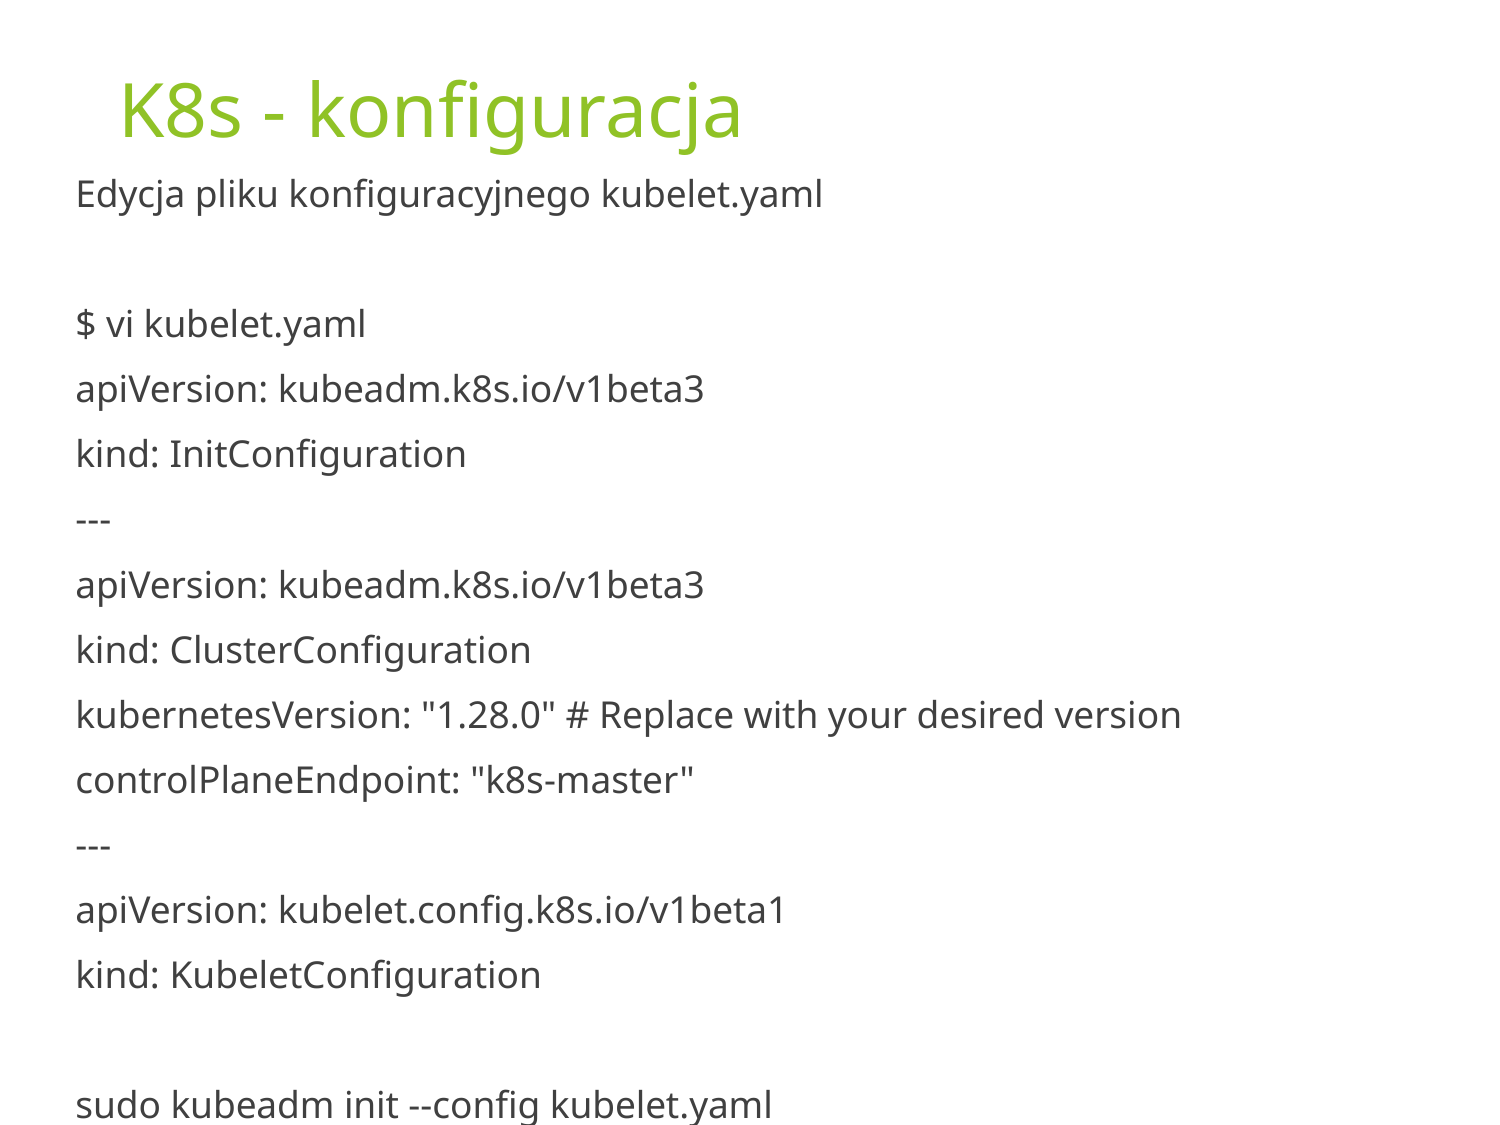

# K8s - konfiguracja
Edycja pliku konfiguracyjnego kubelet.yaml
$ vi kubelet.yaml
apiVersion: kubeadm.k8s.io/v1beta3
kind: InitConfiguration
---
apiVersion: kubeadm.k8s.io/v1beta3
kind: ClusterConfiguration
kubernetesVersion: "1.28.0" # Replace with your desired version
controlPlaneEndpoint: "k8s-master"
---
apiVersion: kubelet.config.k8s.io/v1beta1
kind: KubeletConfiguration
sudo kubeadm init --config kubelet.yaml